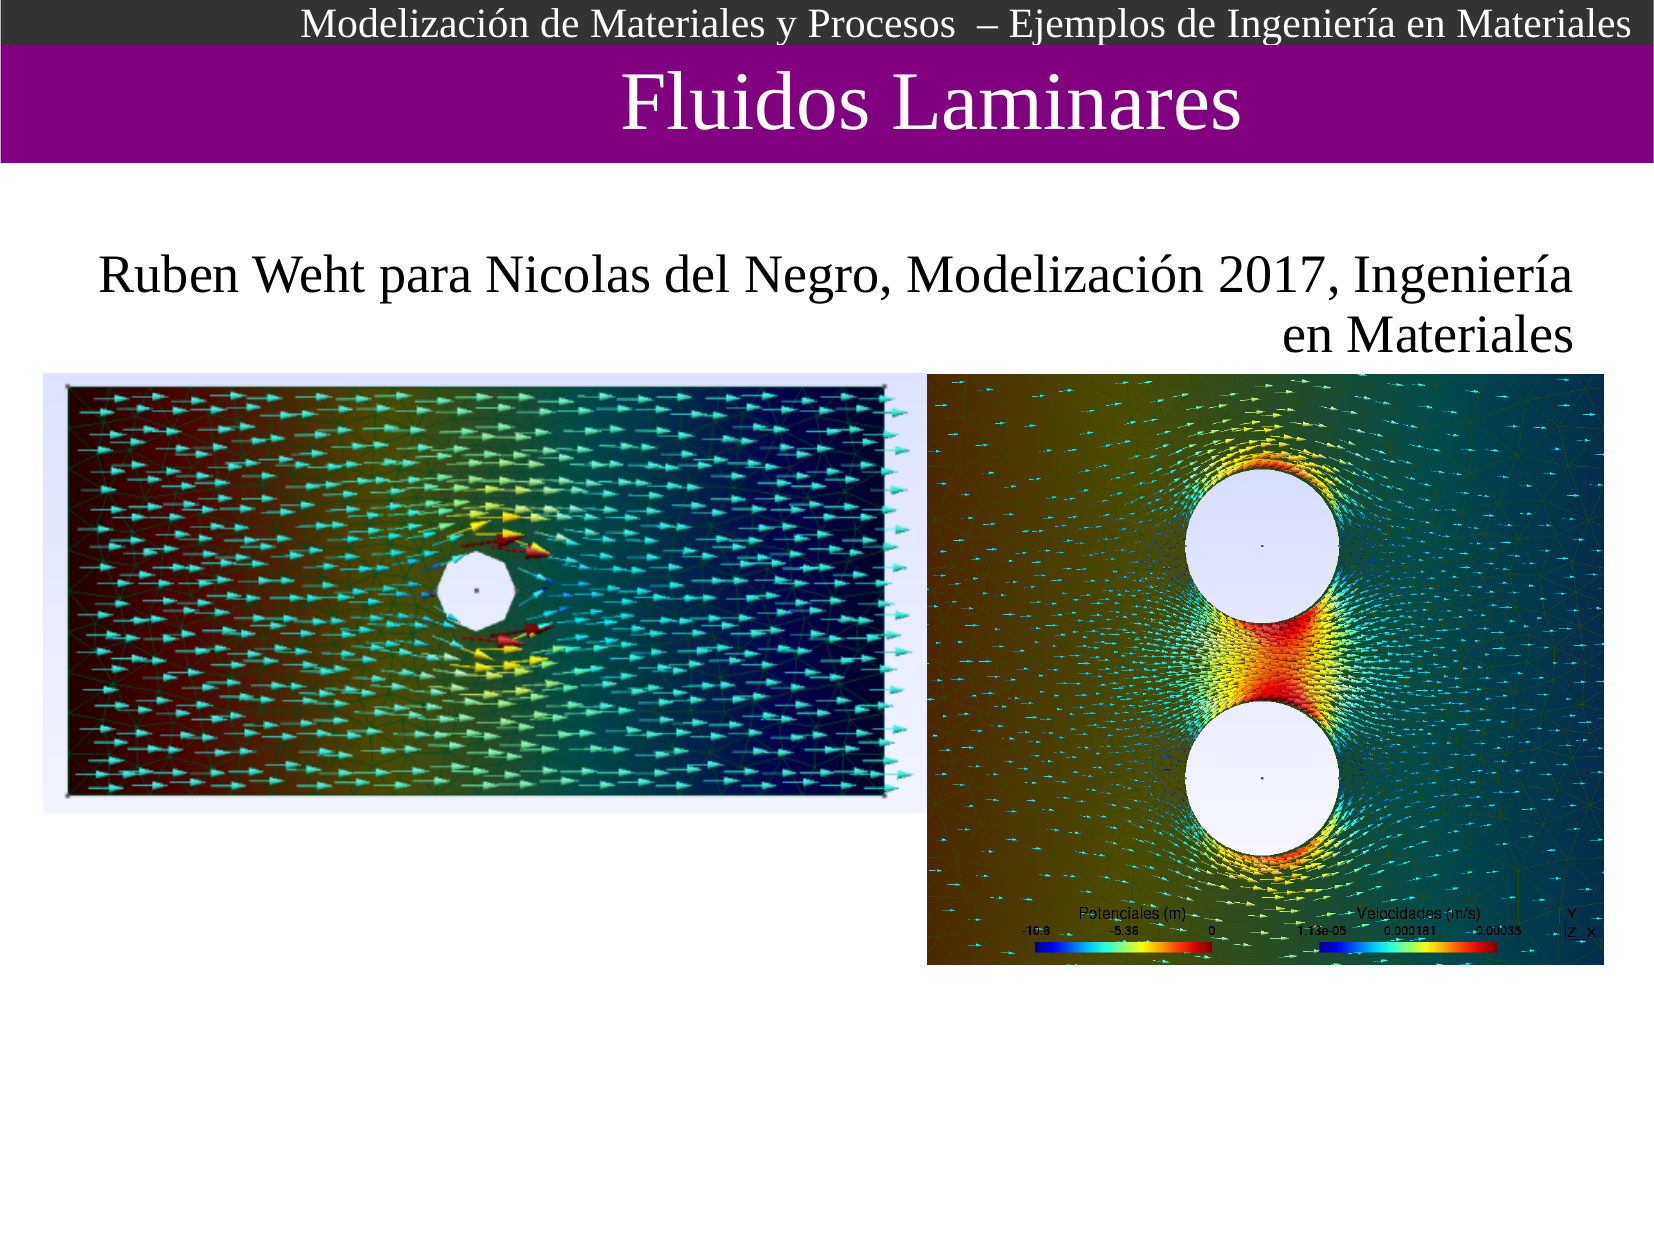

Fluidos Laminares
Ruben Weht para Nicolas del Negro, Modelización 2017, Ingeniería en Materiales